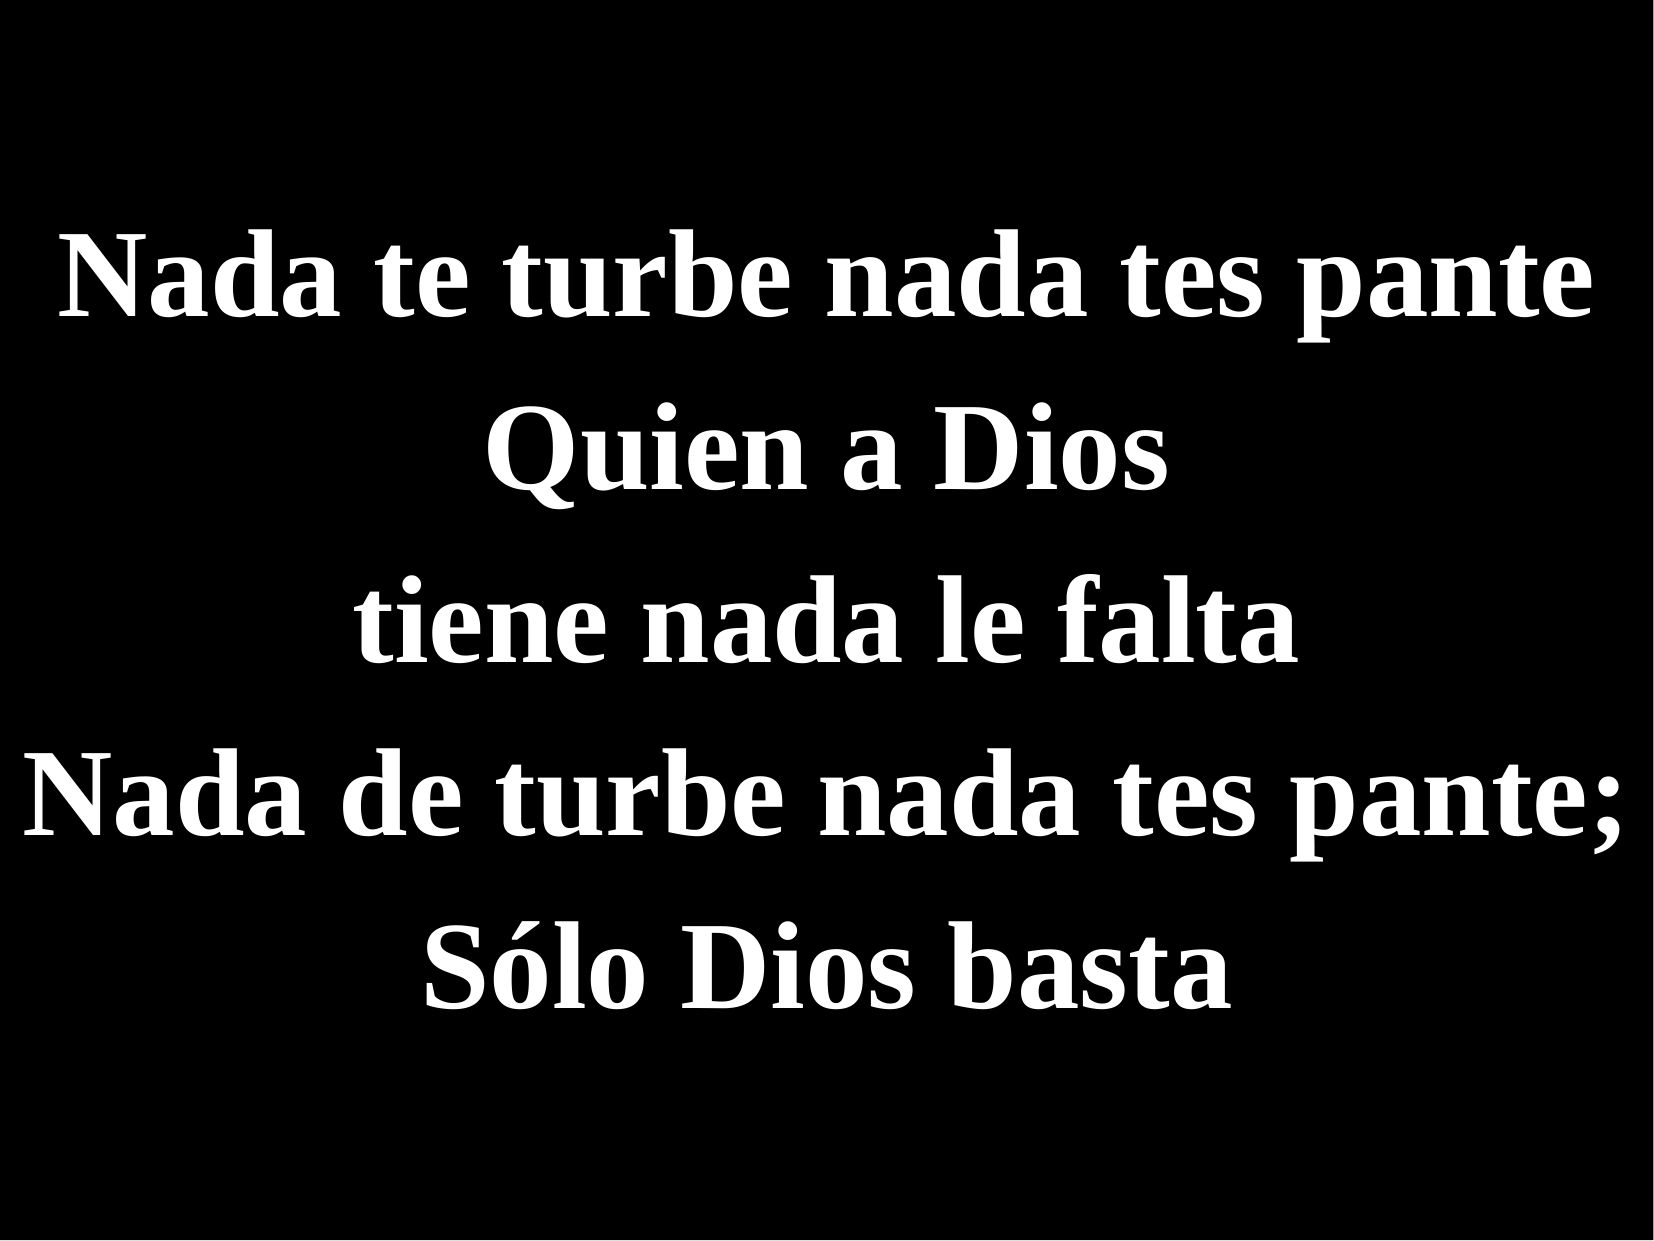

# Nada te turbe nada tes pante ppp Quien a Dios ppp tiene nada le falta ppp Nada de turbe nada tes pante; ppp Sólo Dios basta